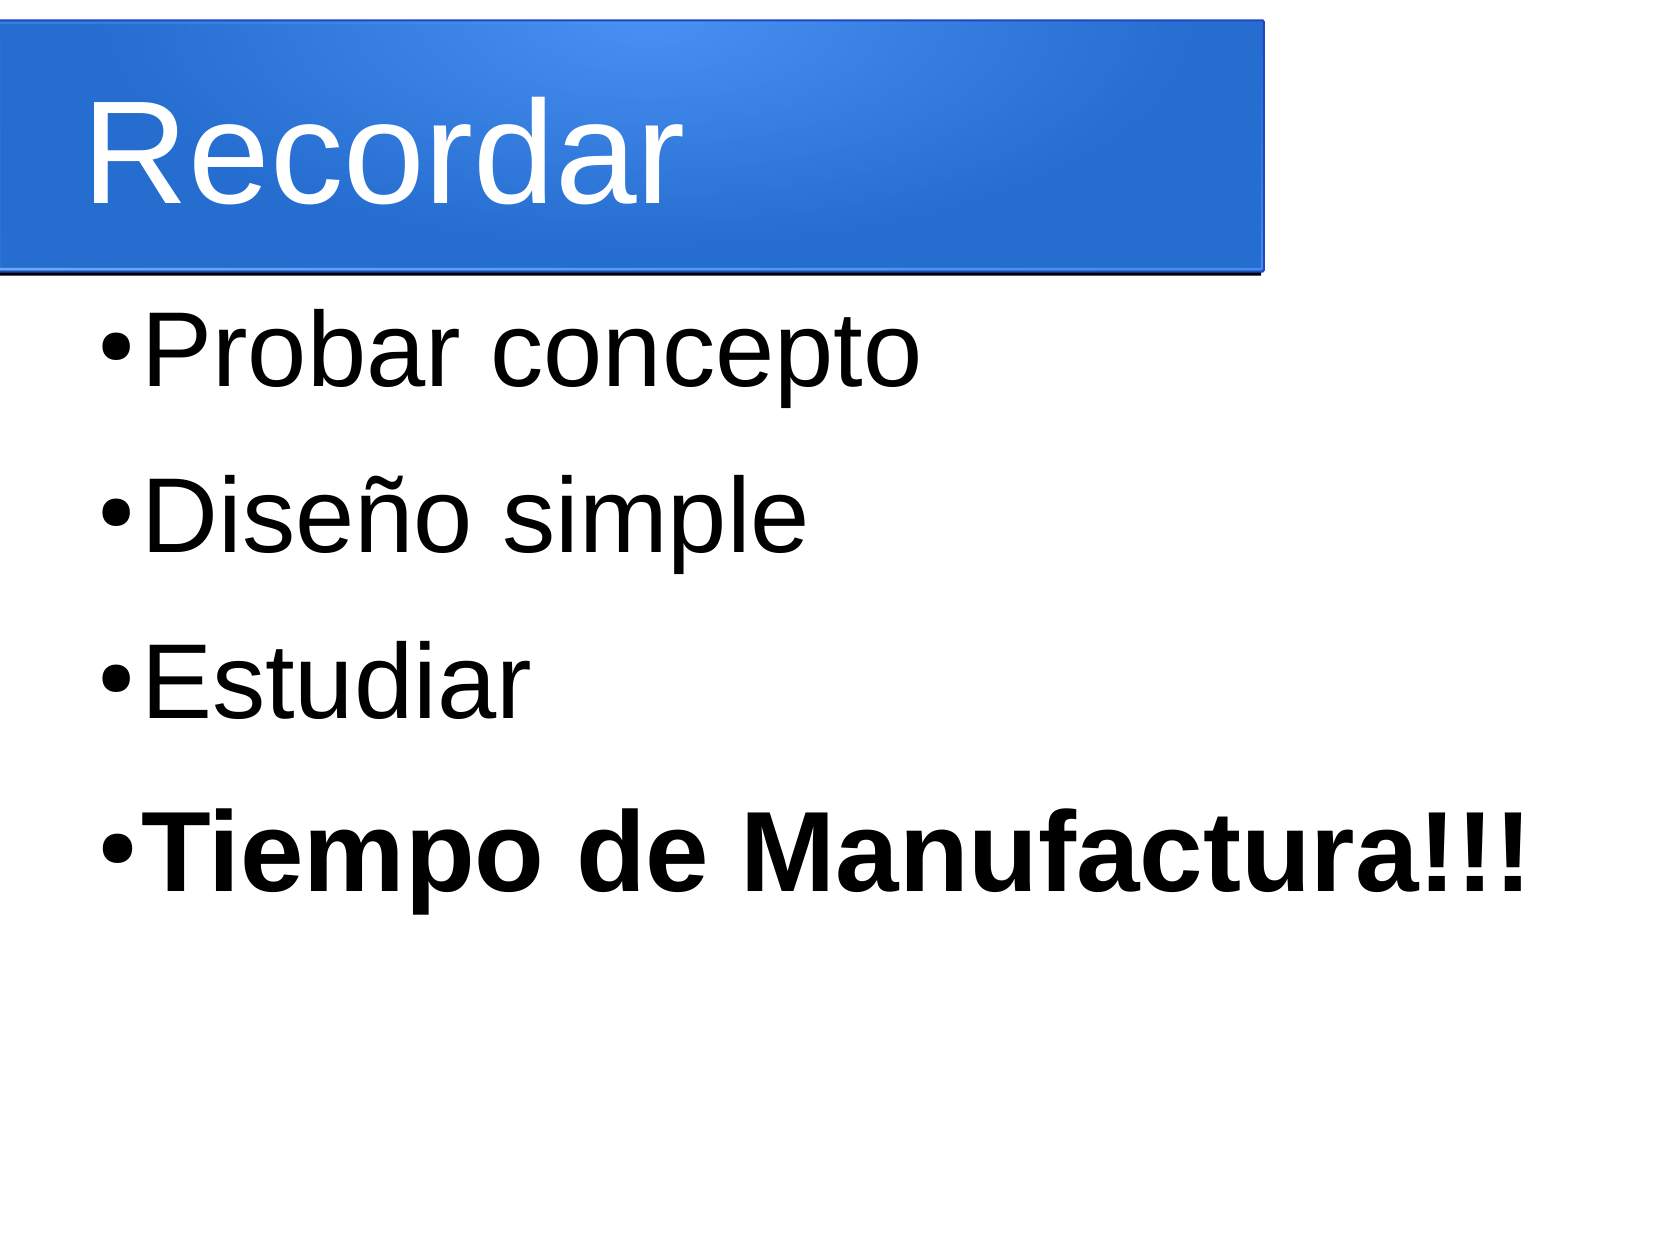

# Recordar
Probar concepto
Diseño simple
Estudiar
Tiempo de Manufactura!!!